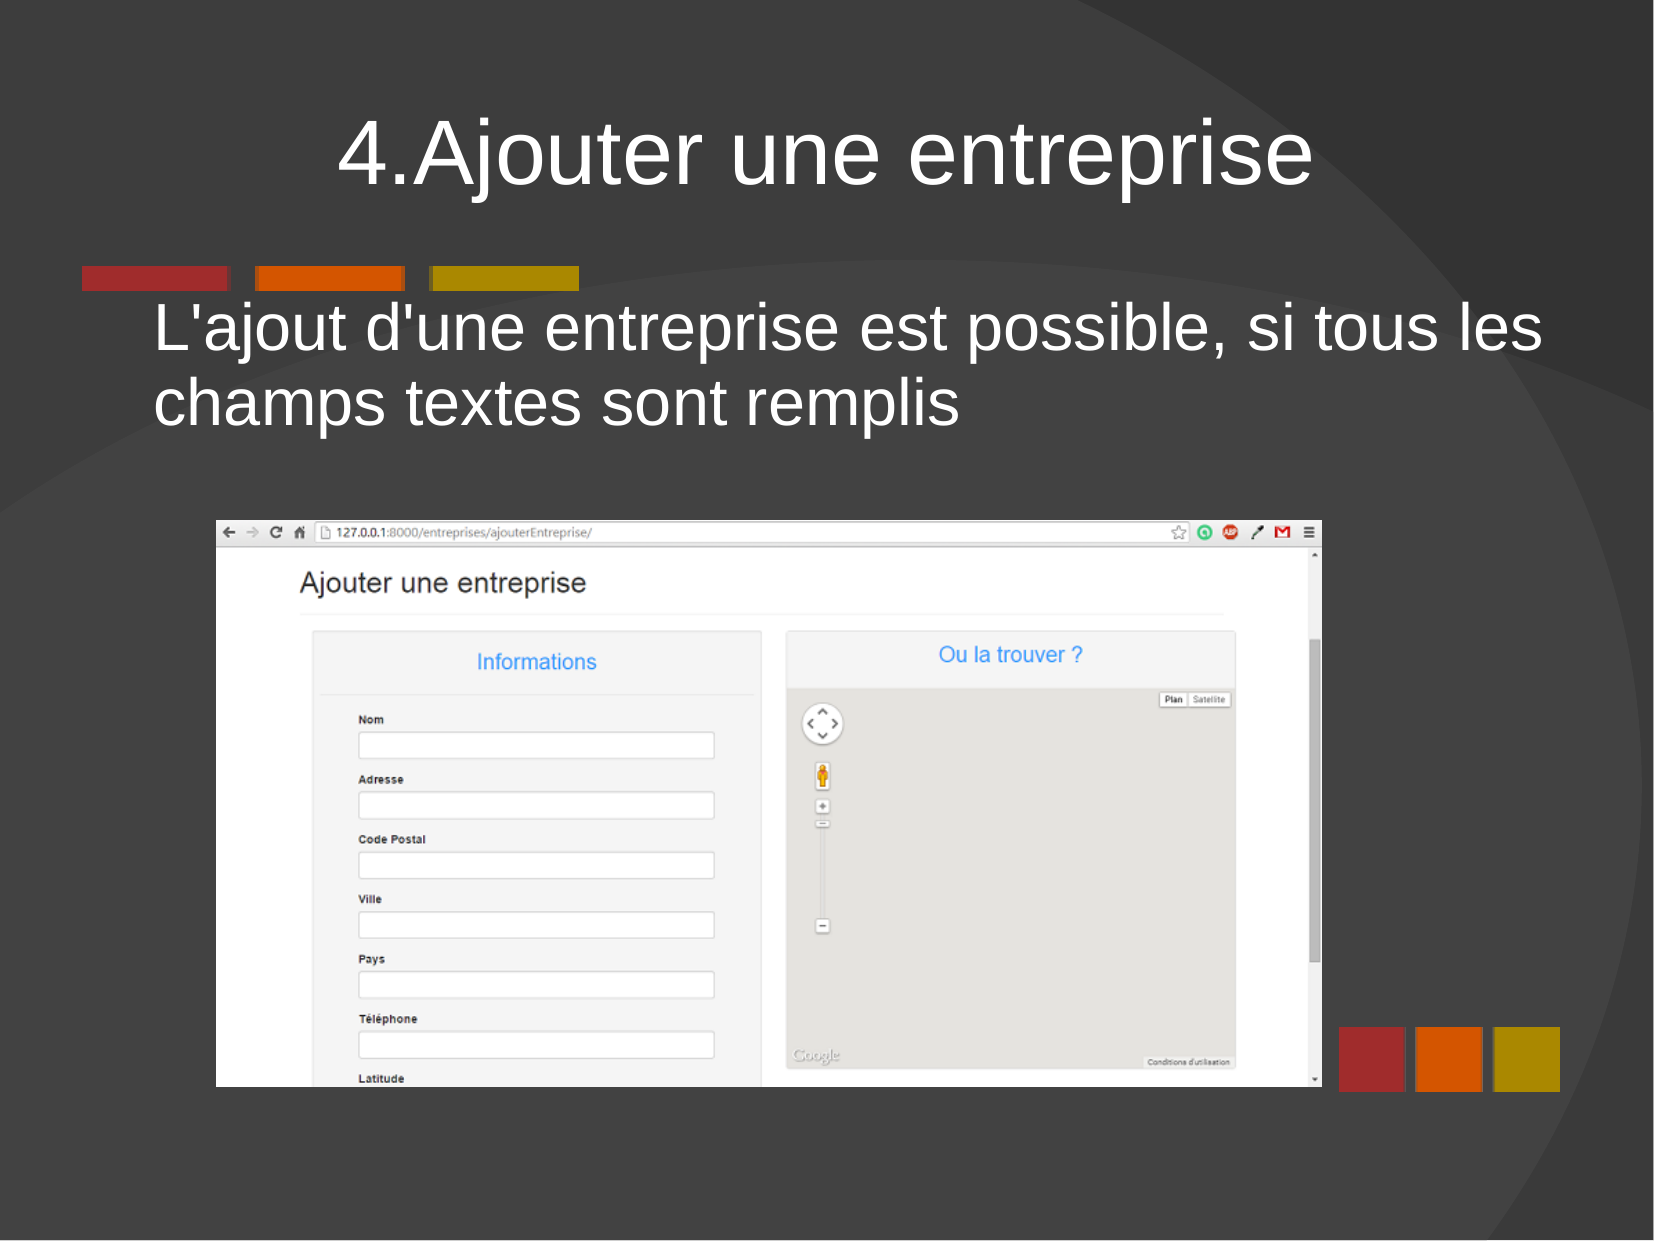

# 4.Ajouter une entreprise
L'ajout d'une entreprise est possible, si tous les champs textes sont remplis